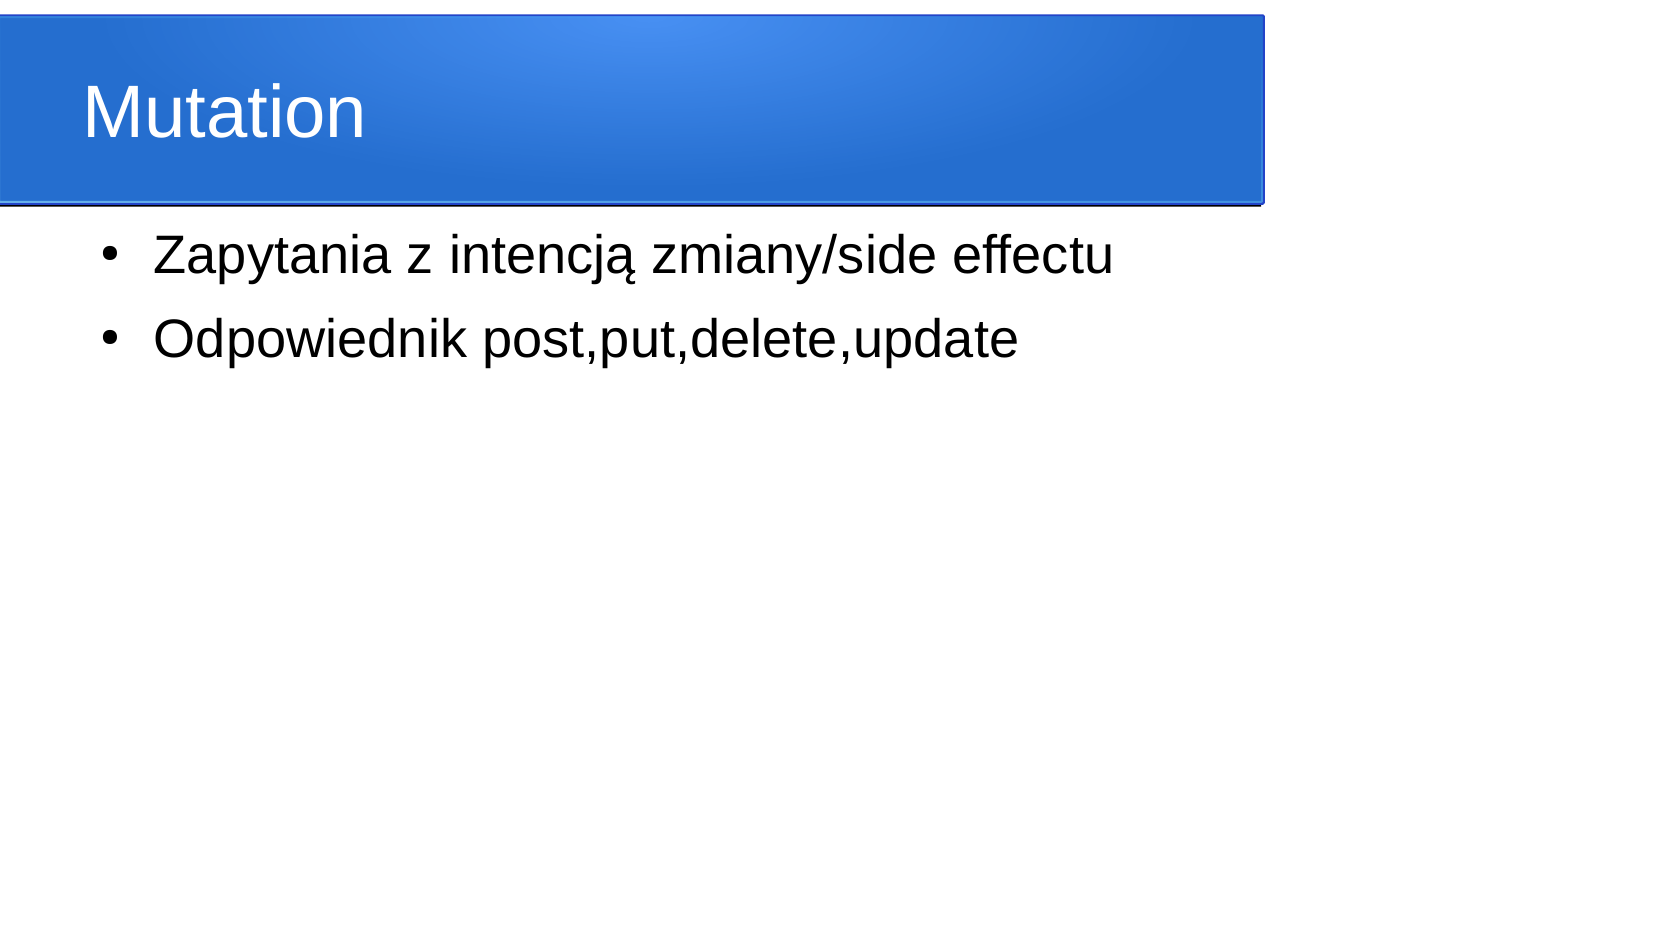

# Mutation
Zapytania z intencją zmiany/side effectu
Odpowiednik post,put,delete,update